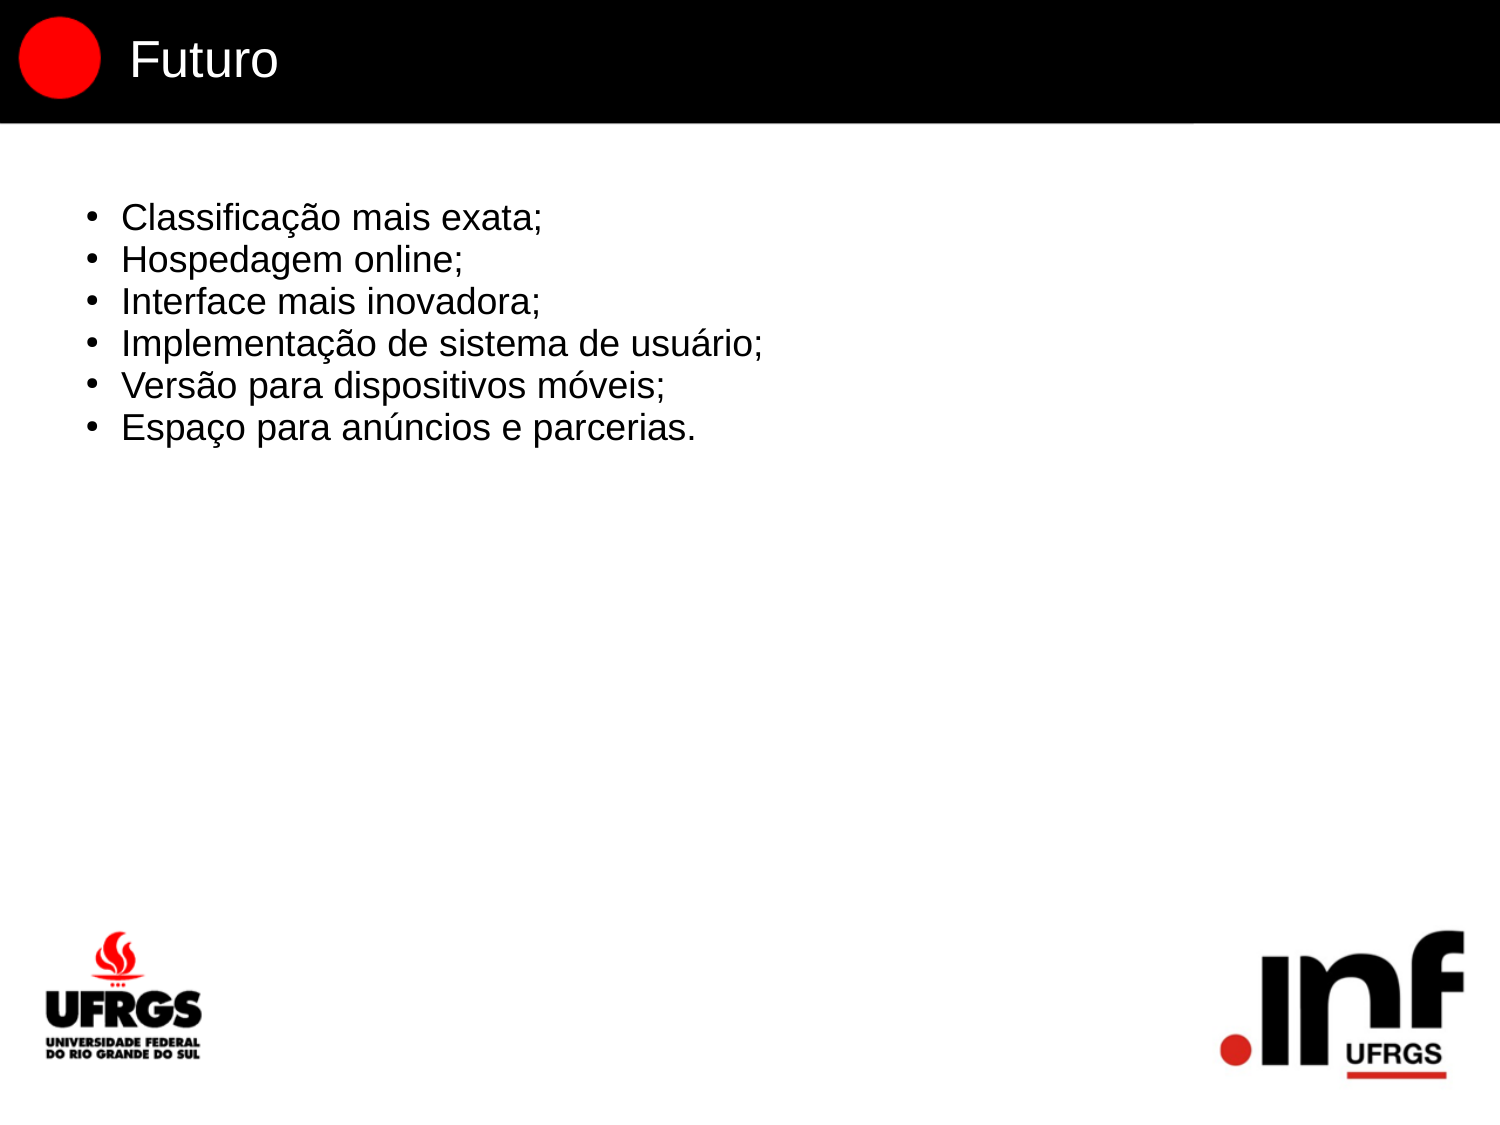

# Futuro
Classificação mais exata;
Hospedagem online;
Interface mais inovadora;
Implementação de sistema de usuário;
Versão para dispositivos móveis;
Espaço para anúncios e parcerias.